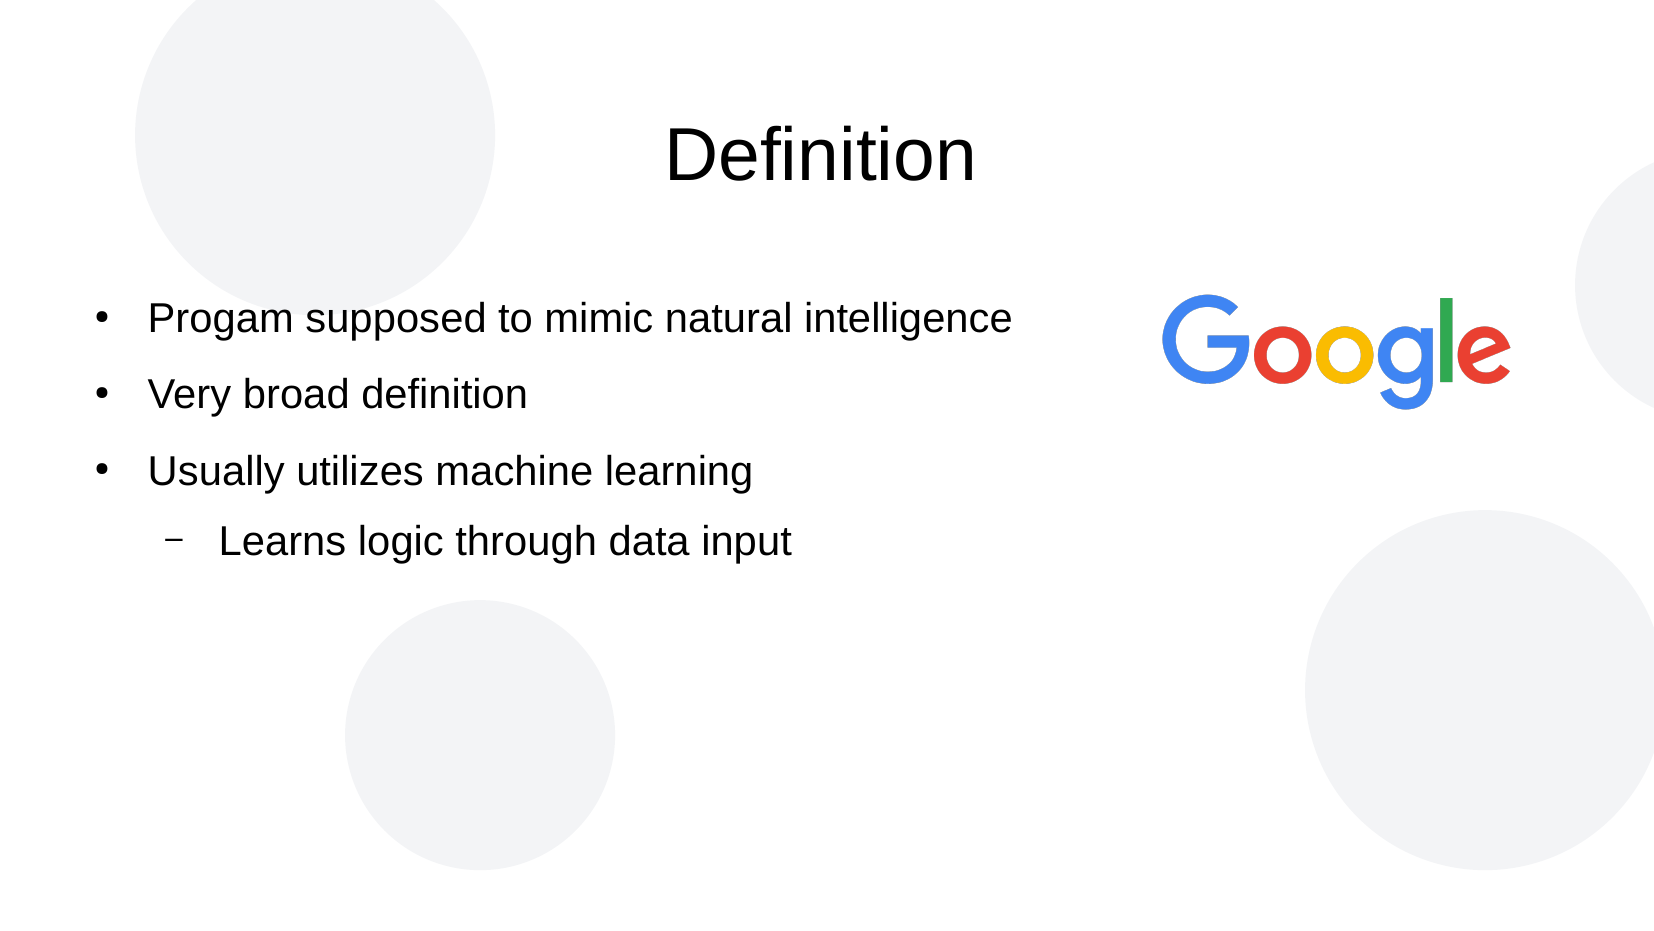

# Definition
Progam supposed to mimic natural intelligence
Very broad definition
Usually utilizes machine learning
Learns logic through data input